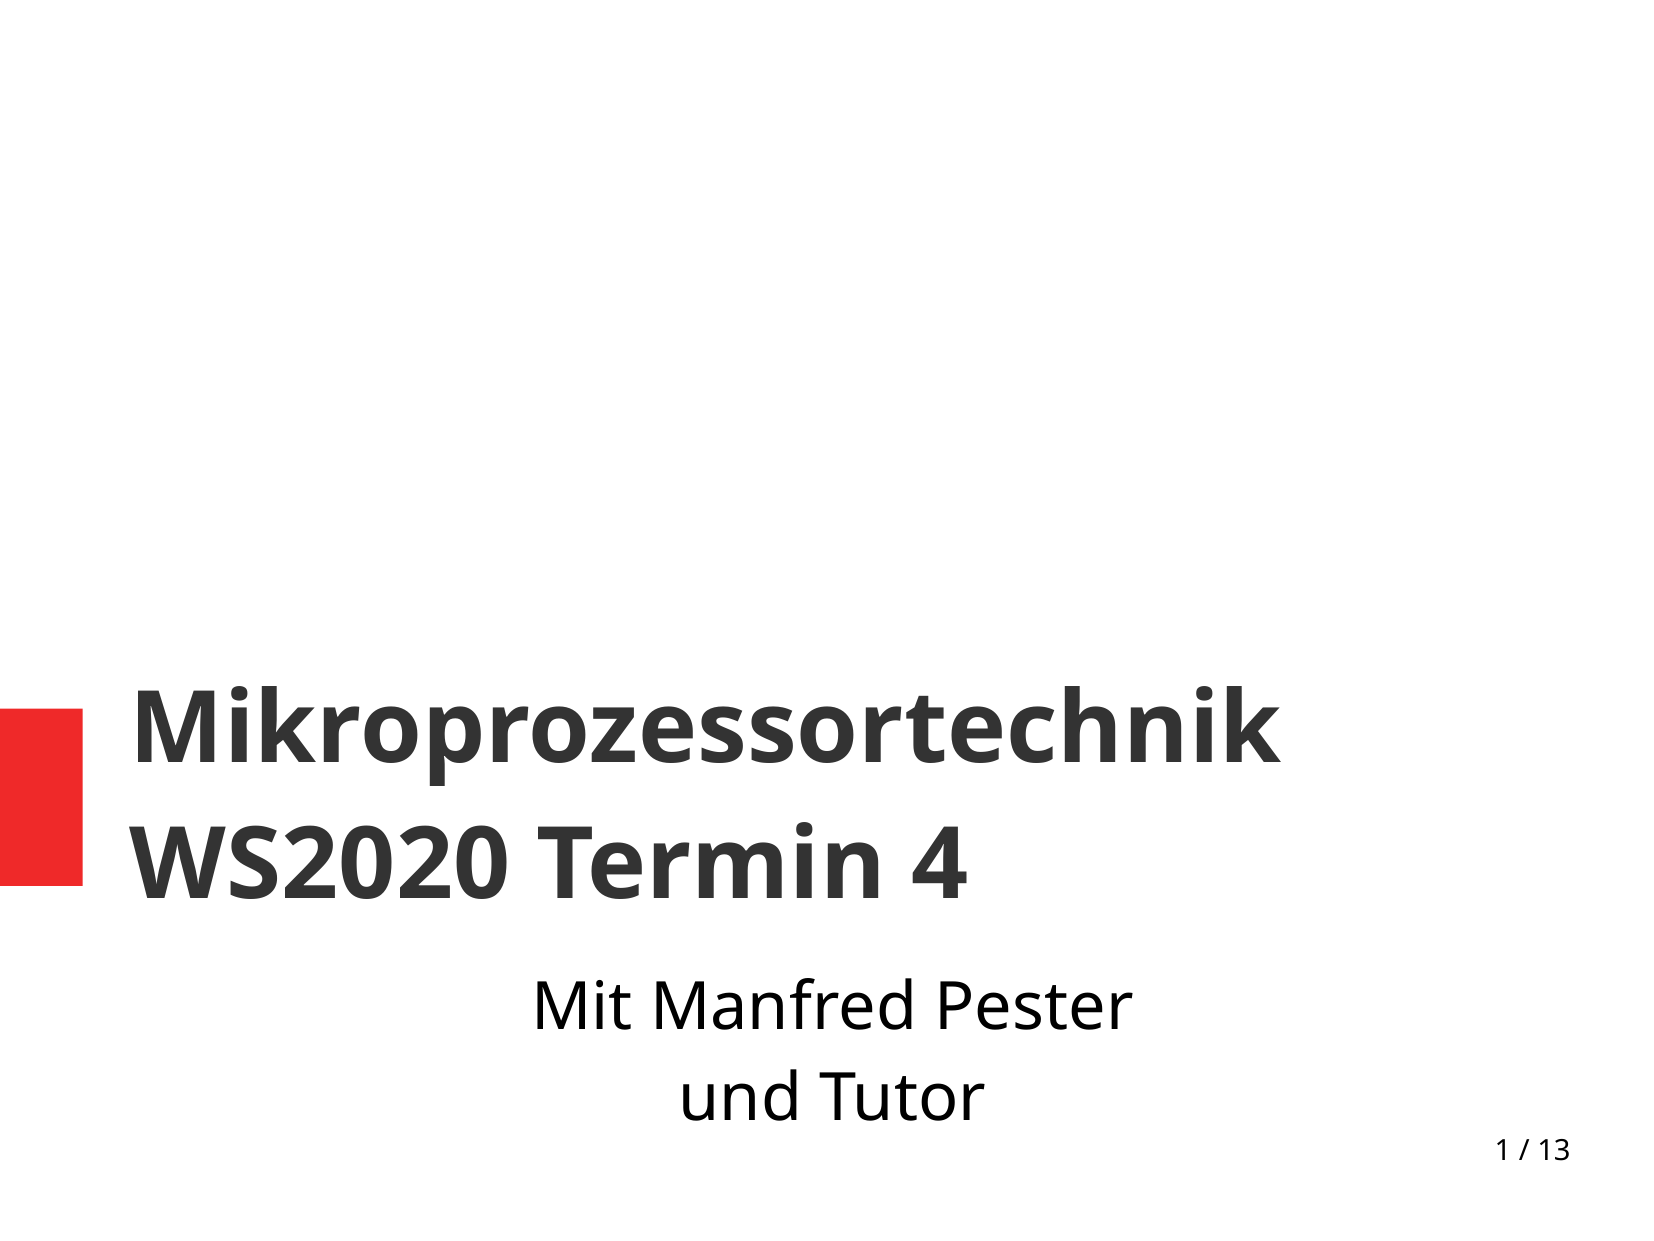

# Mikroprozessortechnik WS2020 Termin 4
Mit Manfred Pester
 und Tutor
1